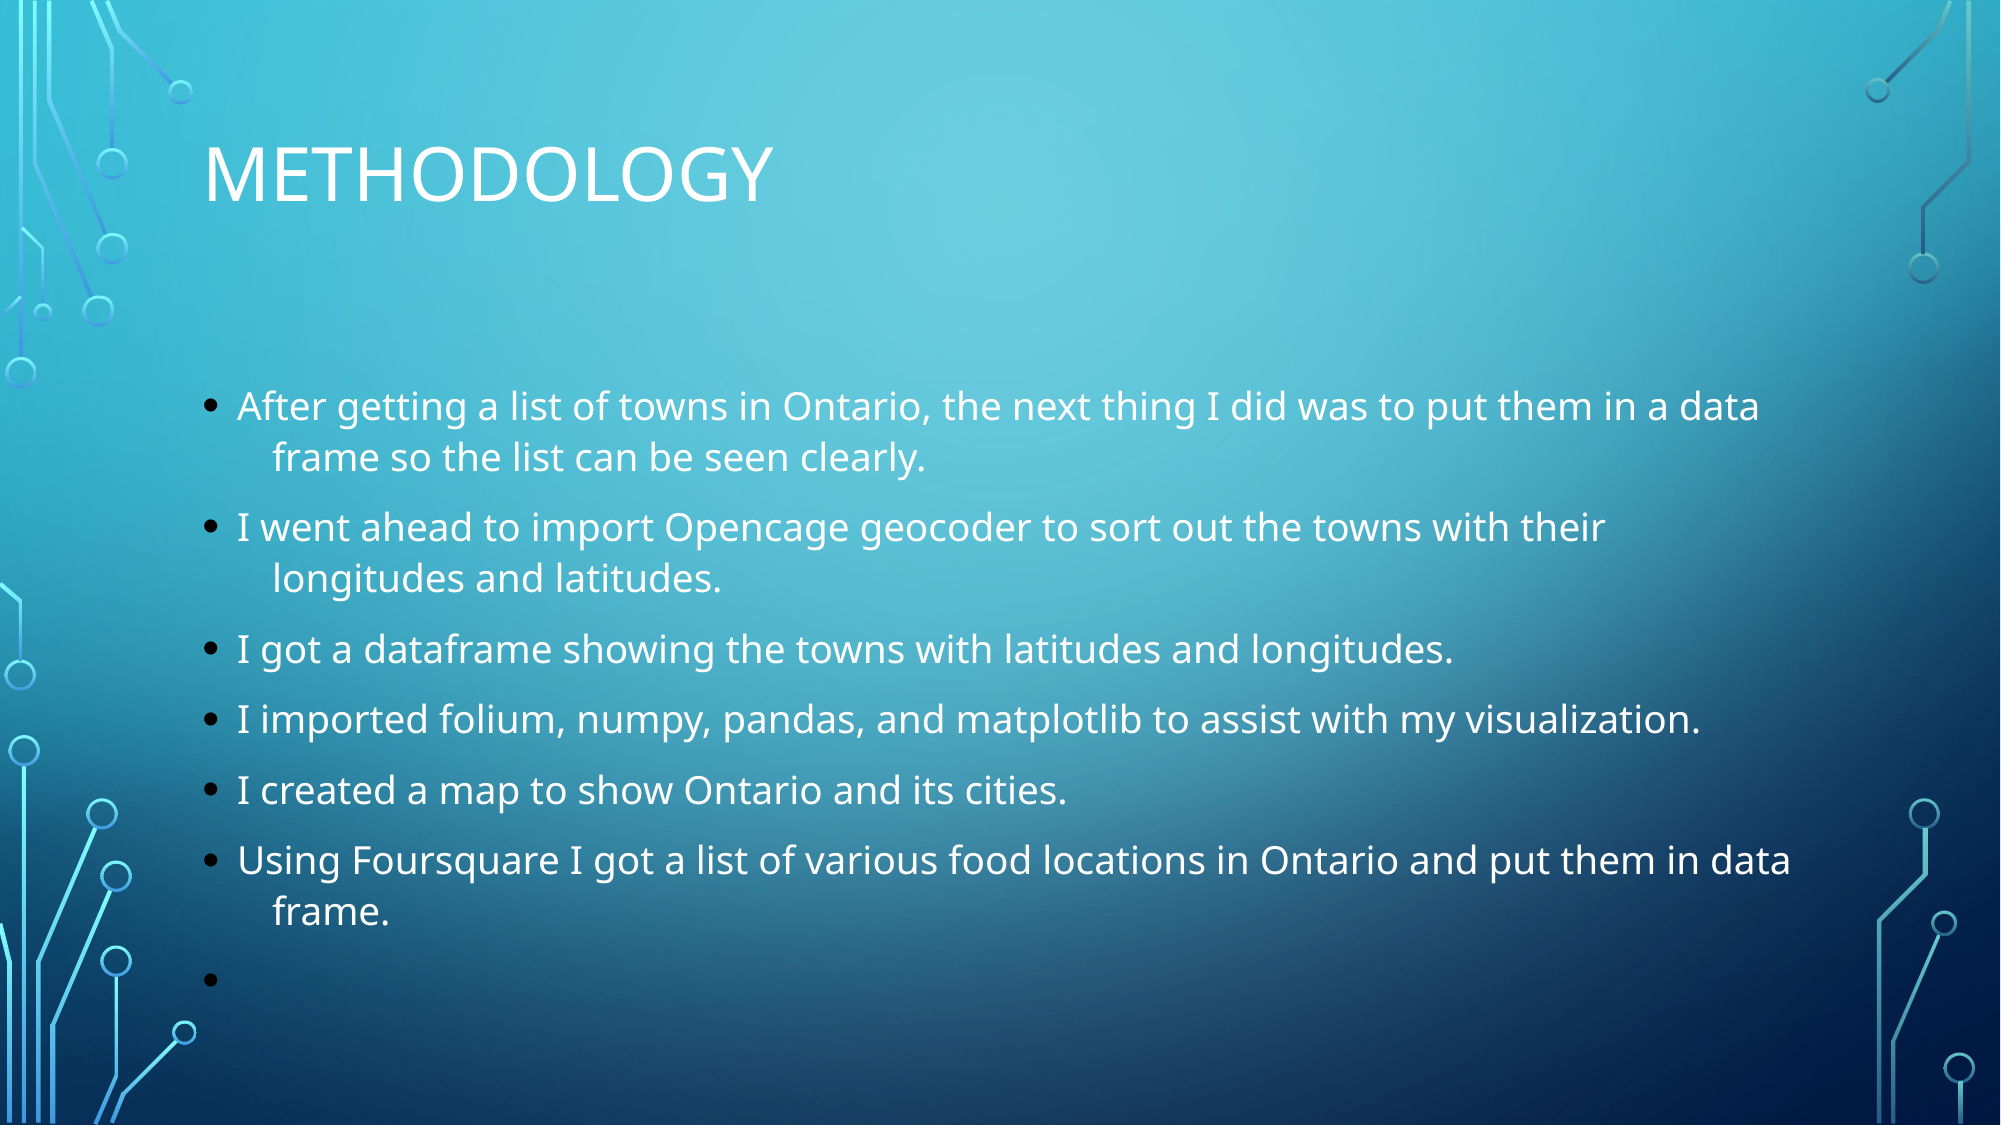

# METHODOLOGY
After getting a list of towns in Ontario, the next thing I did was to put them in a data frame so the list can be seen clearly.
I went ahead to import Opencage geocoder to sort out the towns with their longitudes and latitudes.
I got a dataframe showing the towns with latitudes and longitudes.
I imported folium, numpy, pandas, and matplotlib to assist with my visualization.
I created a map to show Ontario and its cities.
Using Foursquare I got a list of various food locations in Ontario and put them in data frame.